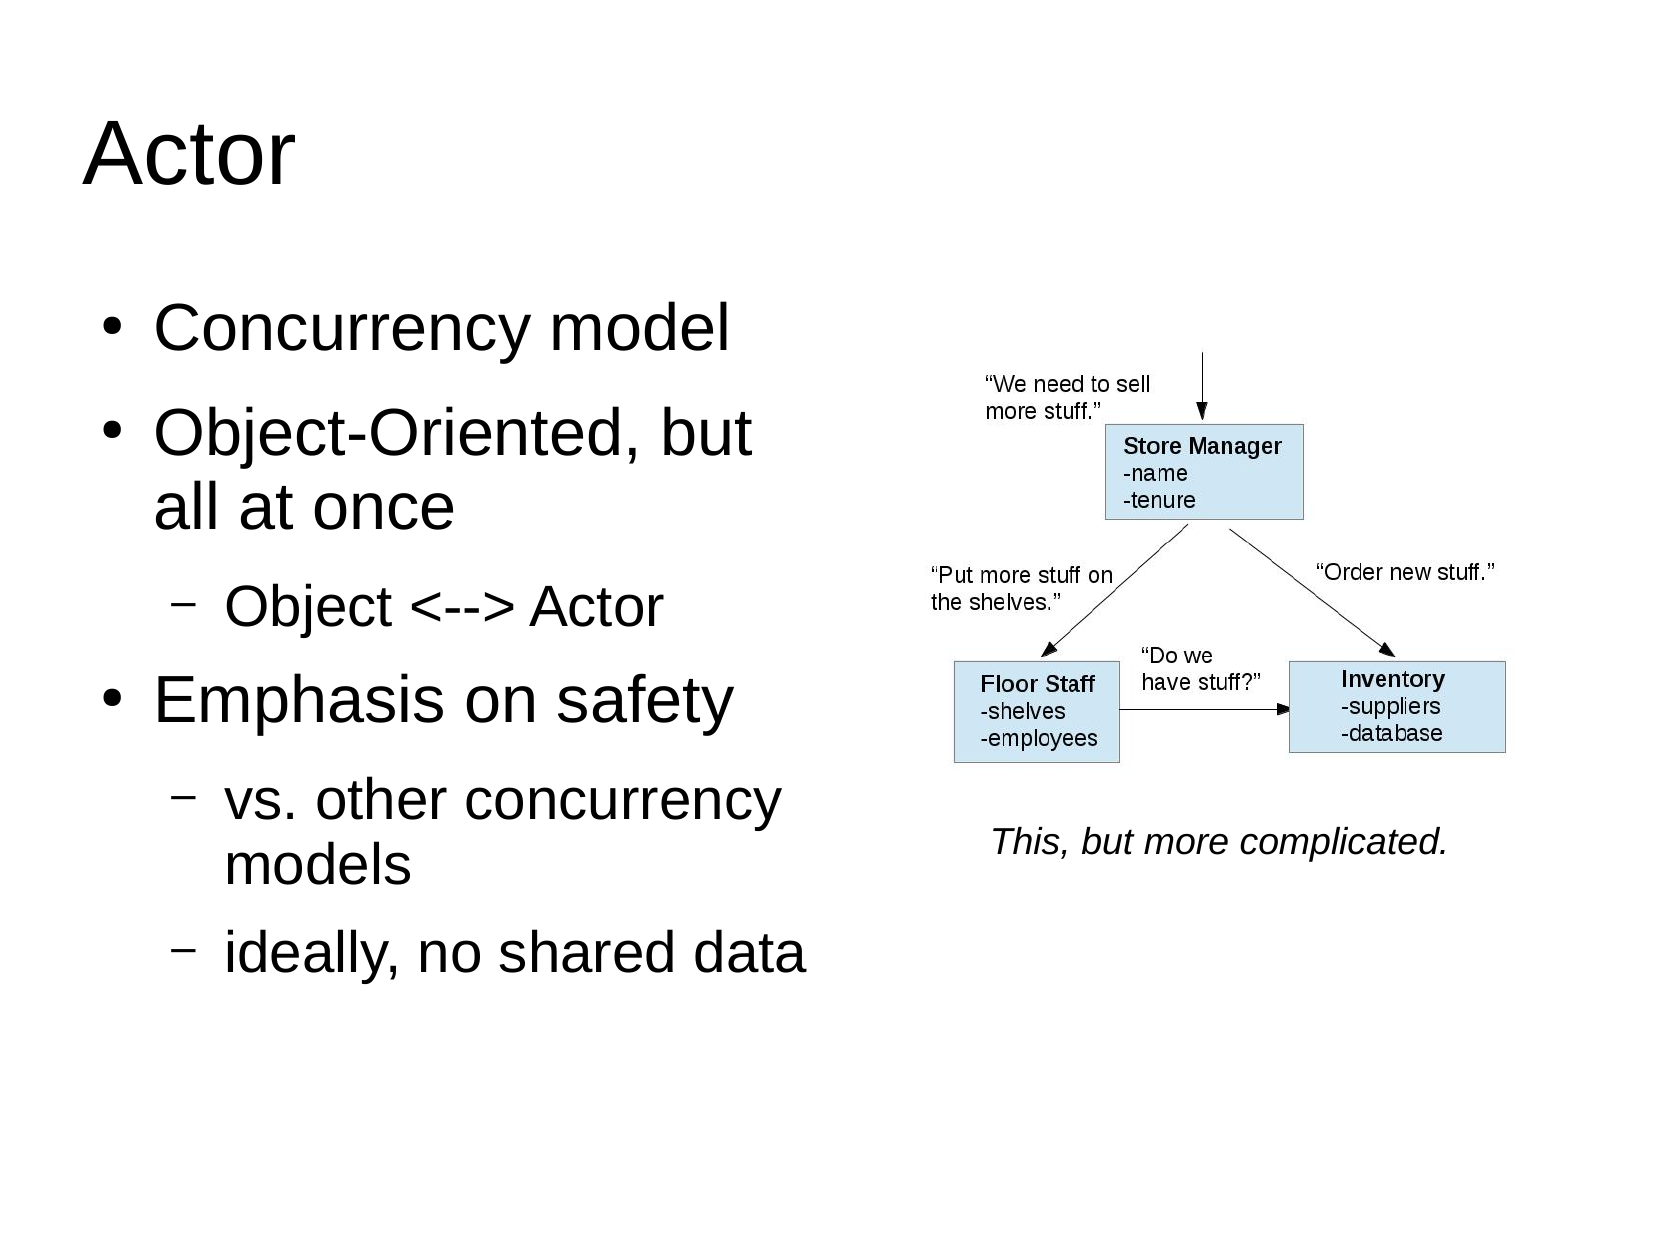

# Actor
Concurrency model
Object-Oriented, but all at once
Object <--> Actor
Emphasis on safety
vs. other concurrency models
ideally, no shared data
This, but more complicated.